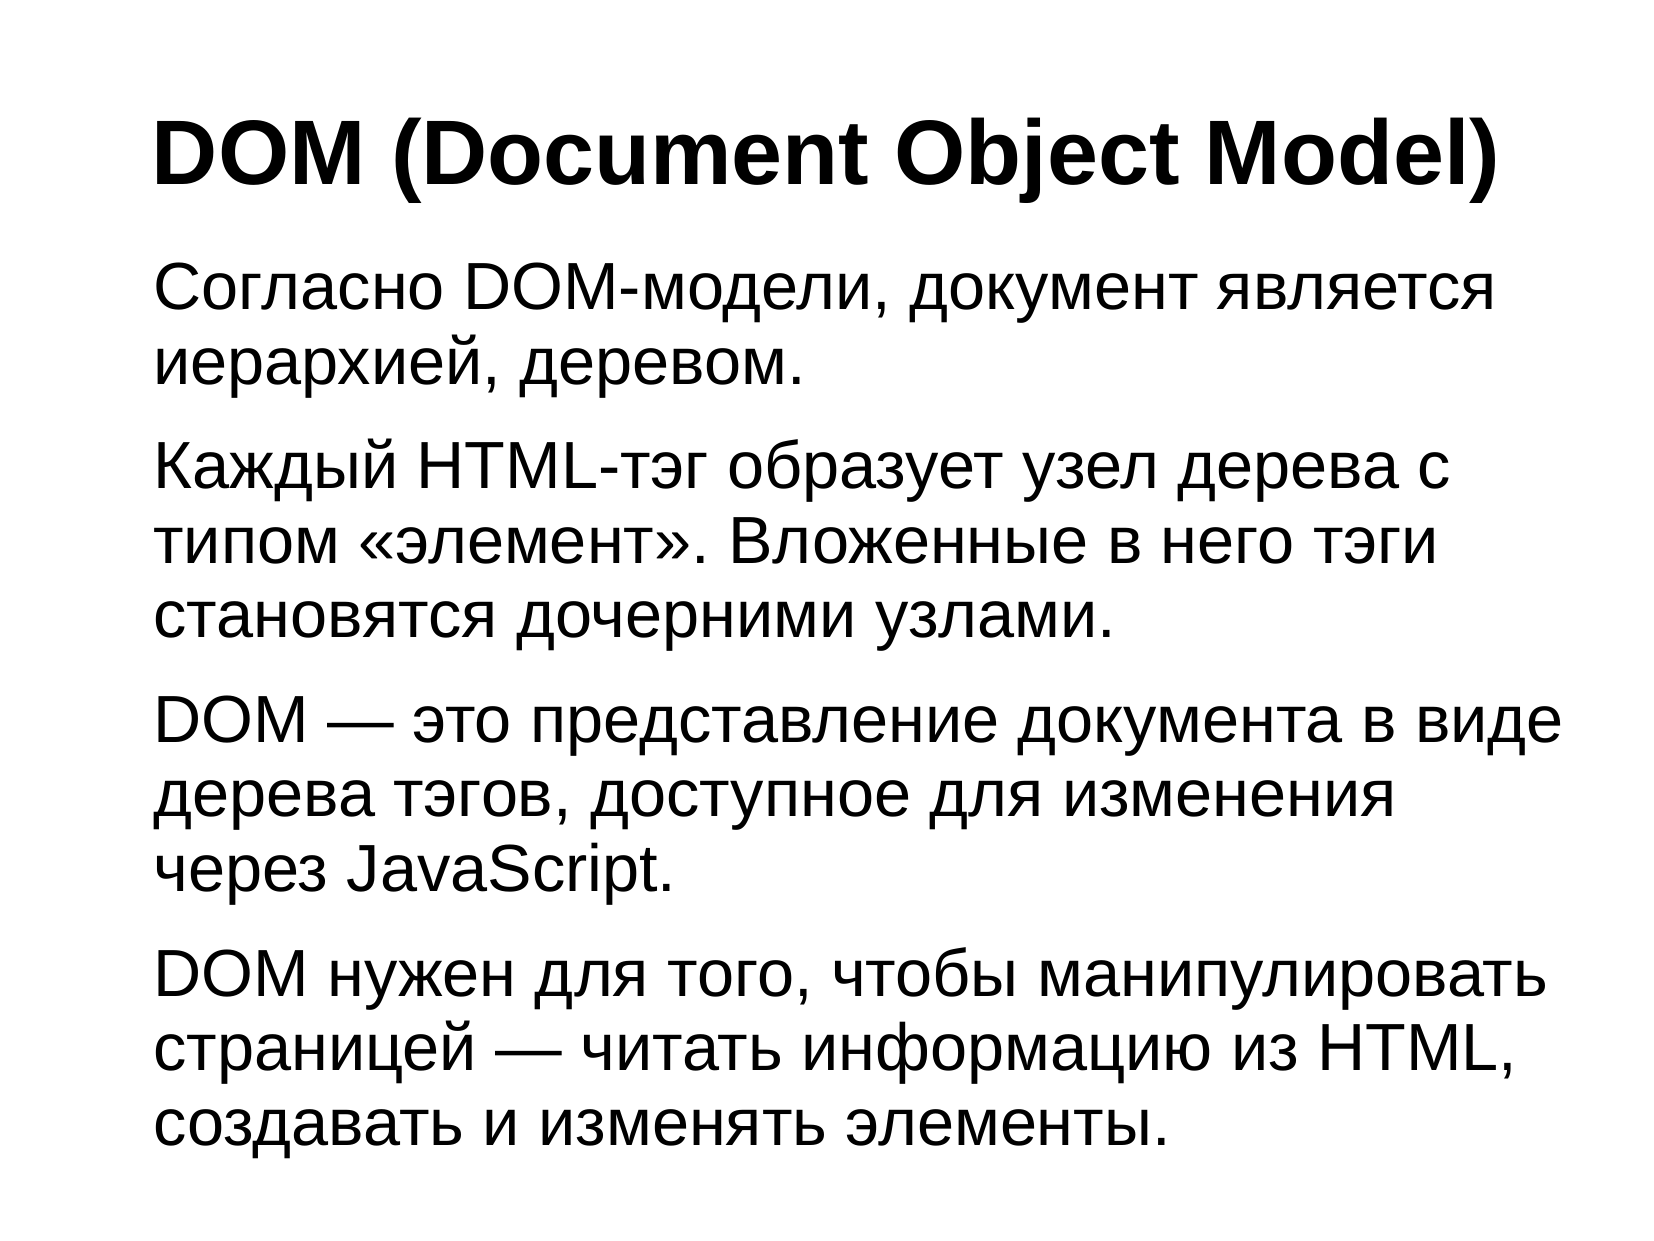

# DOM (Document Object Model)
Согласно DOM-модели, документ является иерархией, деревом.
Каждый HTML-тэг образует узел дерева с типом «элемент». Вложенные в него тэги становятся дочерними узлами.
DOM — это представление документа в виде дерева тэгов, доступное для изменения через JavaScript.
DOM нужен для того, чтобы манипулировать страницей — читать информацию из HTML, создавать и изменять элементы.